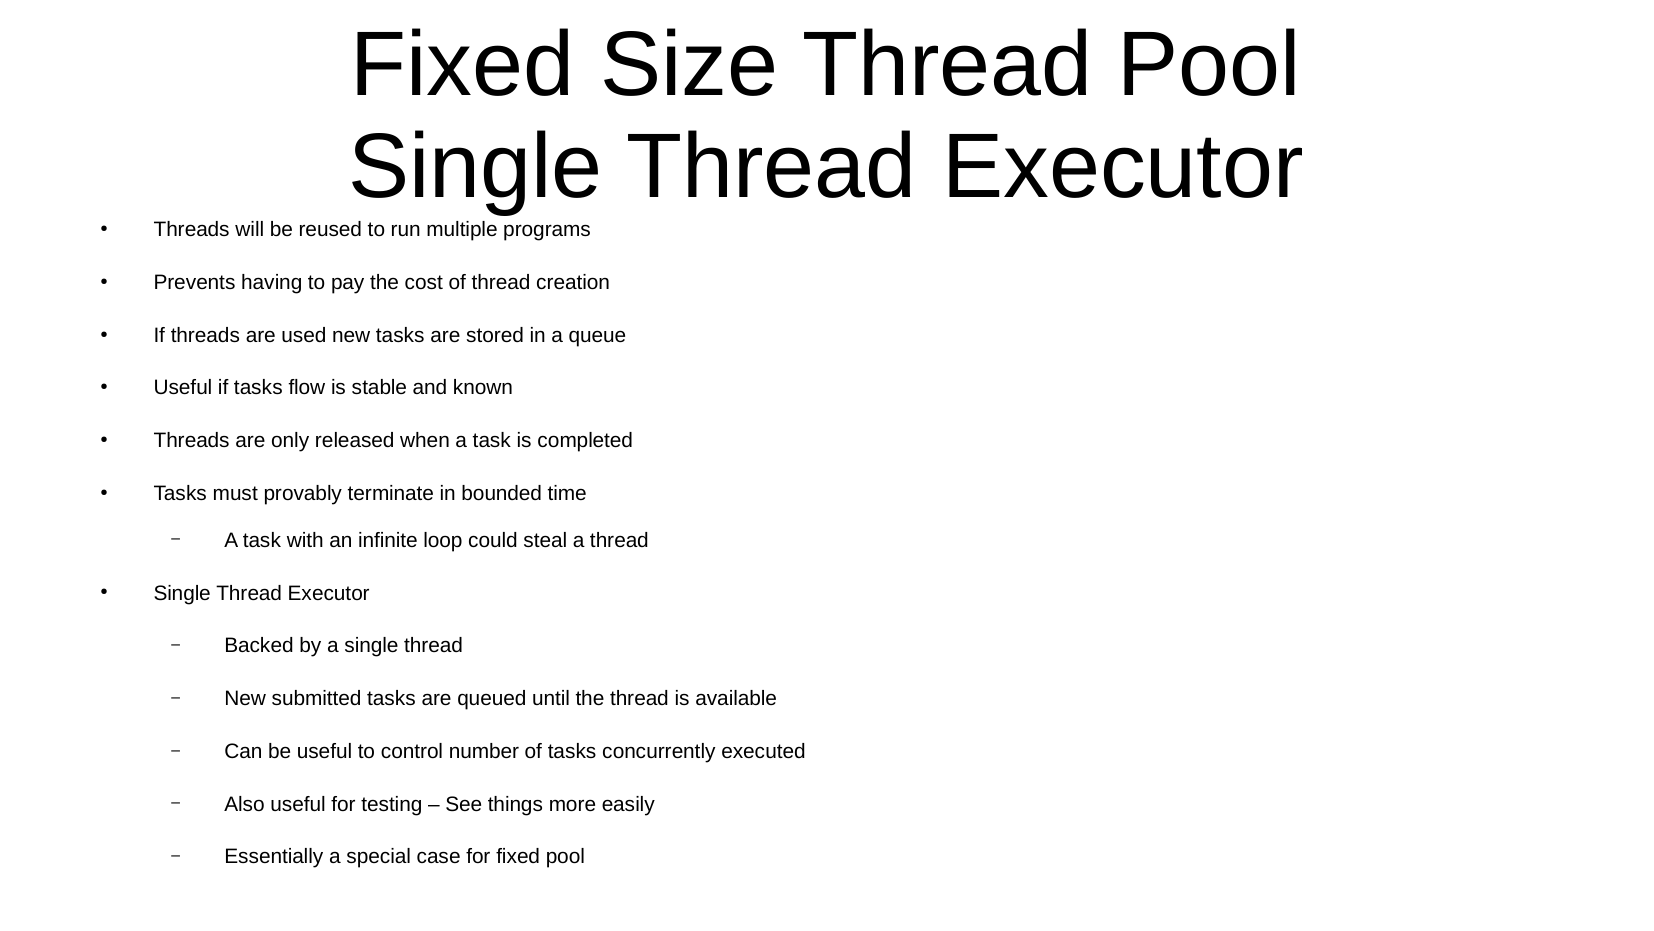

# Fixed Size Thread Pool Single Thread Executor
Threads will be reused to run multiple programs
Prevents having to pay the cost of thread creation
If threads are used new tasks are stored in a queue
Useful if tasks flow is stable and known
Threads are only released when a task is completed
Tasks must provably terminate in bounded time
A task with an infinite loop could steal a thread
Single Thread Executor
Backed by a single thread
New submitted tasks are queued until the thread is available
Can be useful to control number of tasks concurrently executed
Also useful for testing – See things more easily
Essentially a special case for fixed pool